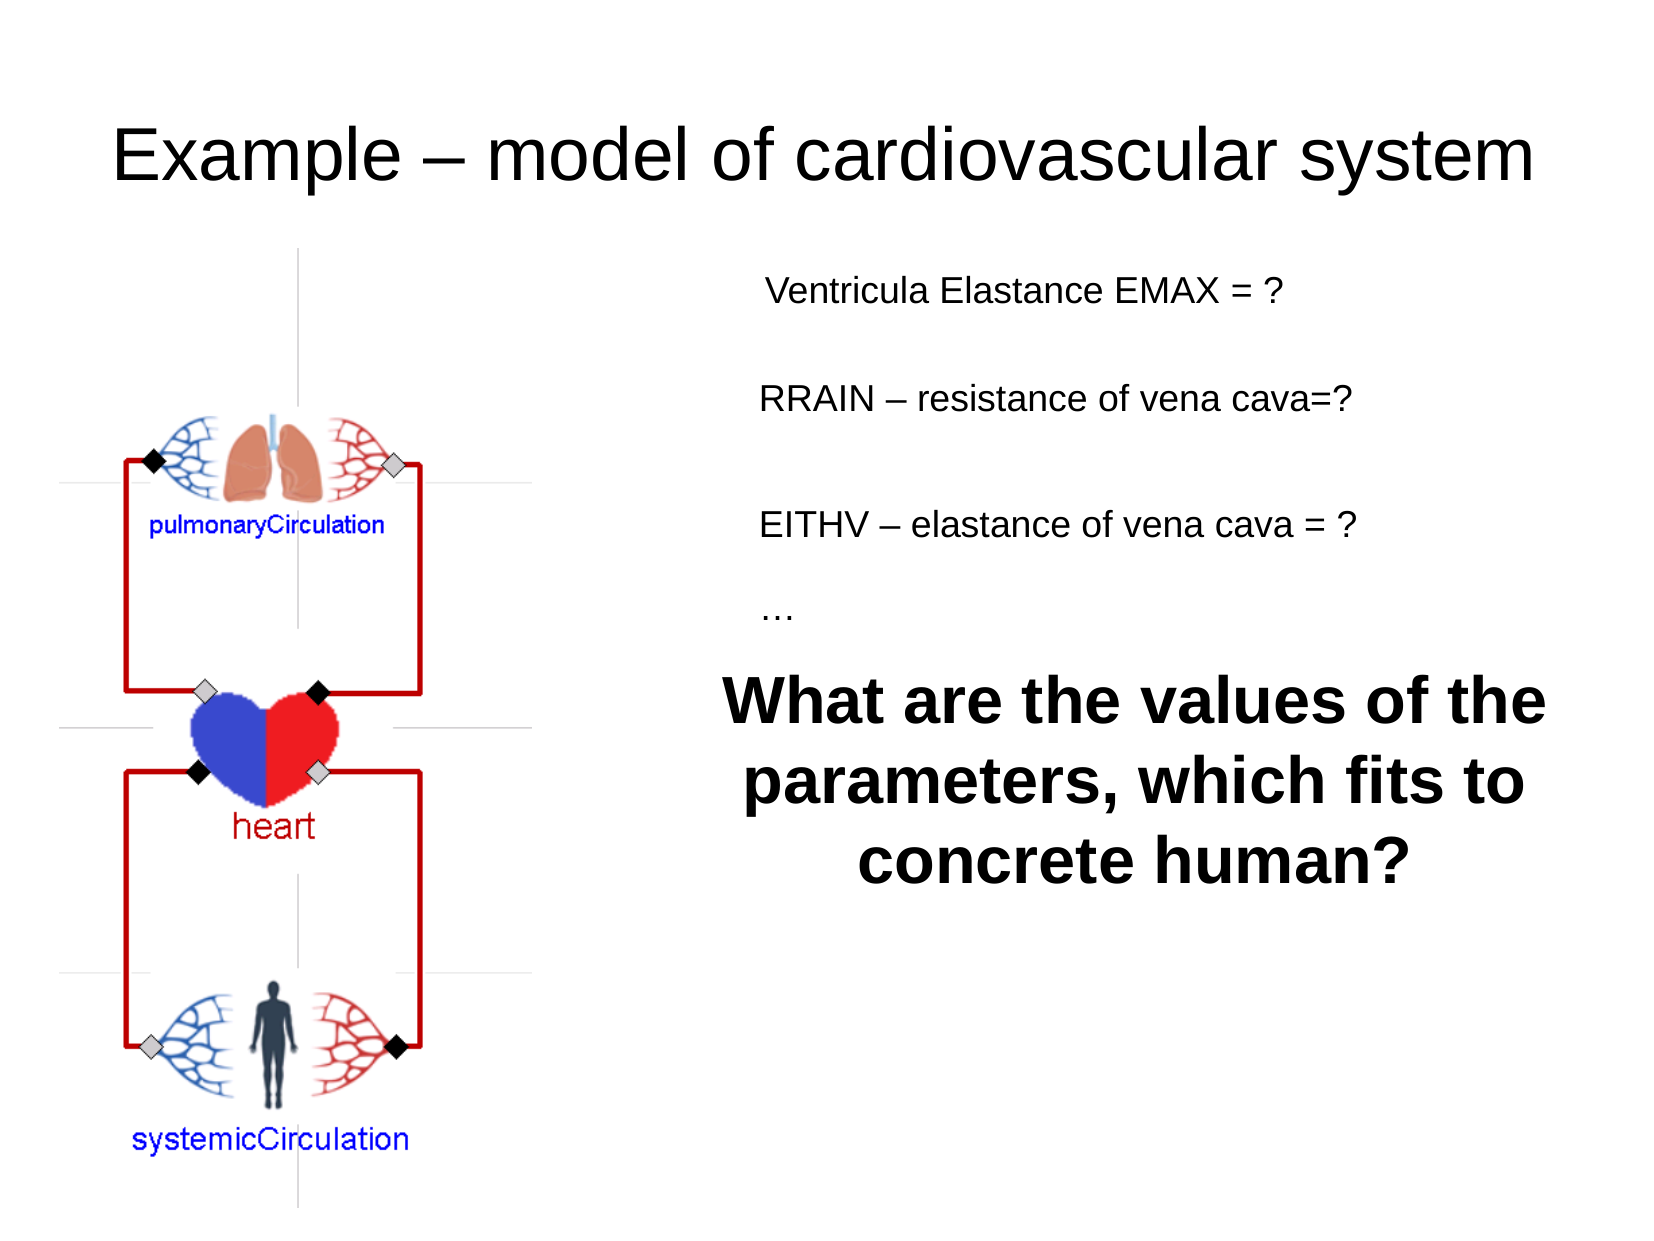

Example – model of cardiovascular system
Ventricula Elastance EMAX = ?
RRAIN – resistance of vena cava=?
EITHV – elastance of vena cava = ?
…
What are the values of the parameters, which fits to concrete human?